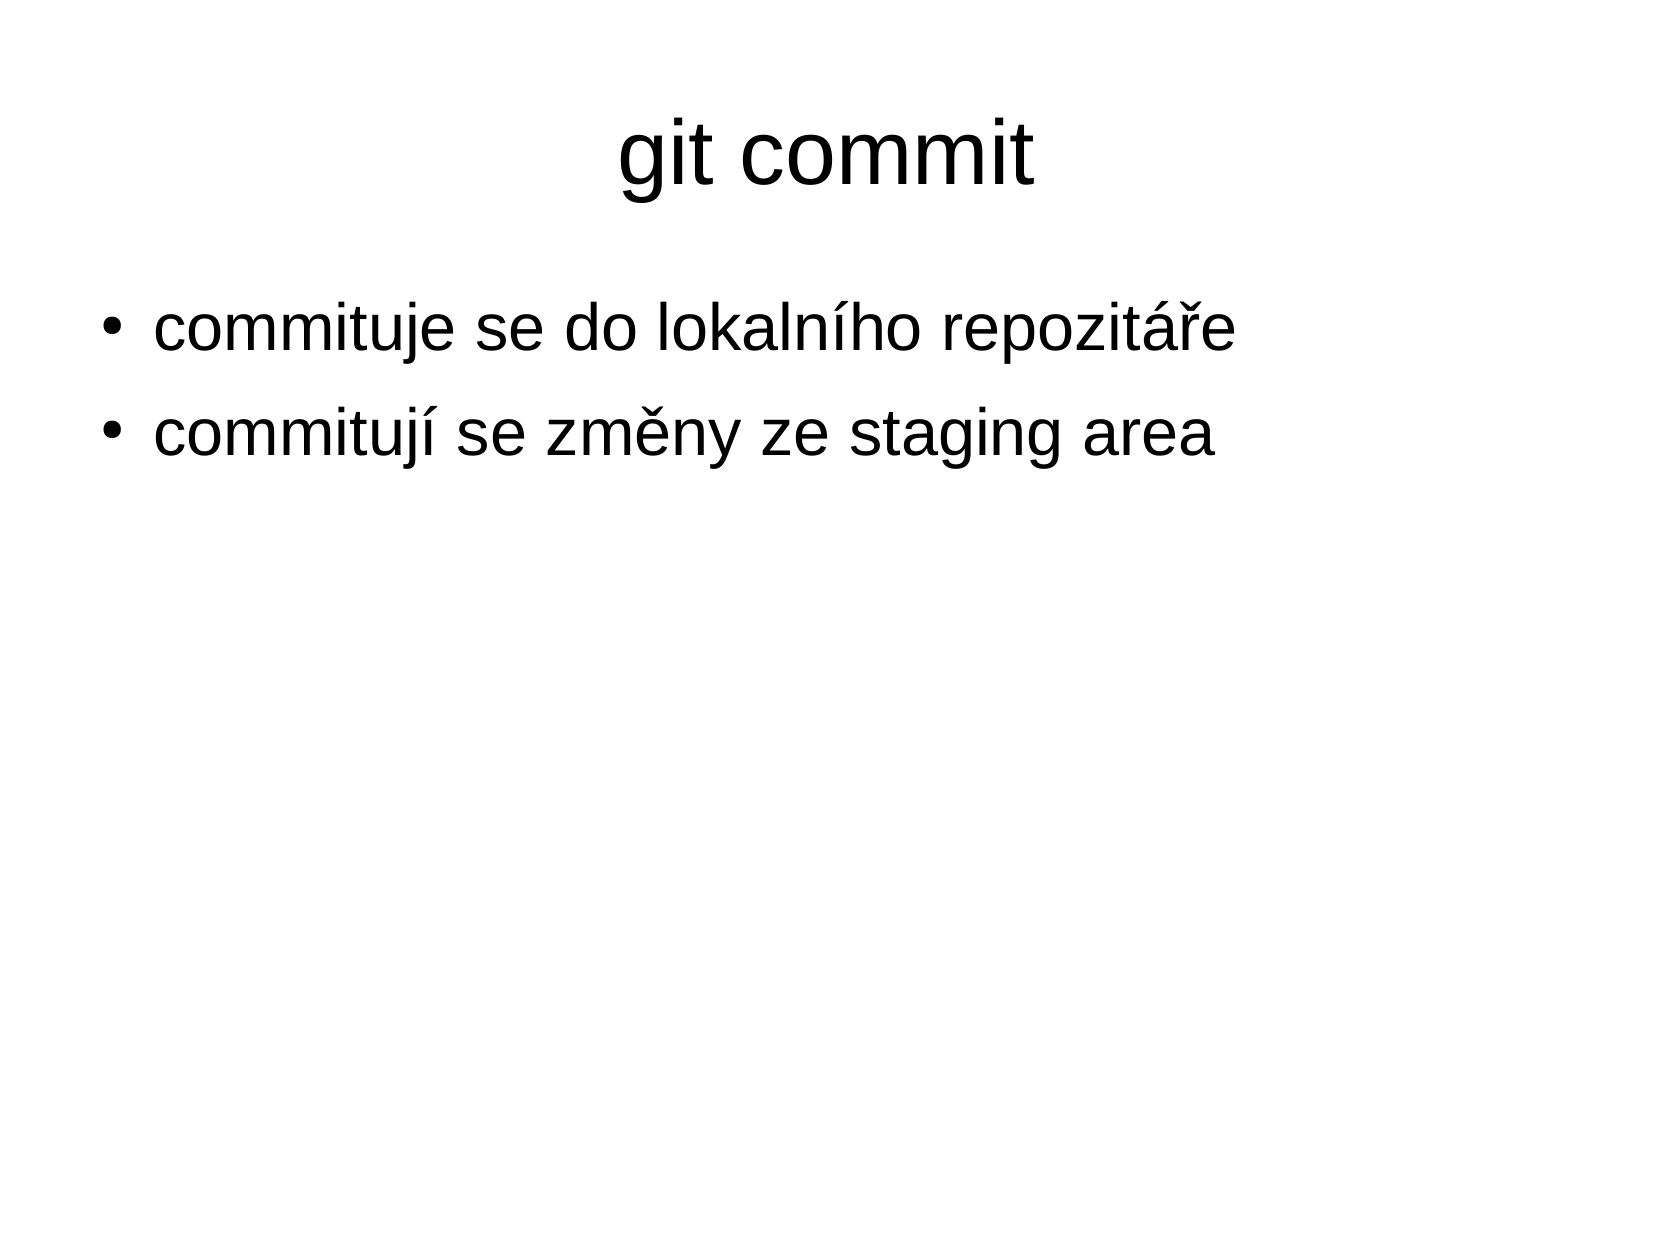

# git commit
commituje se do lokalního repozitáře
commitují se změny ze staging area